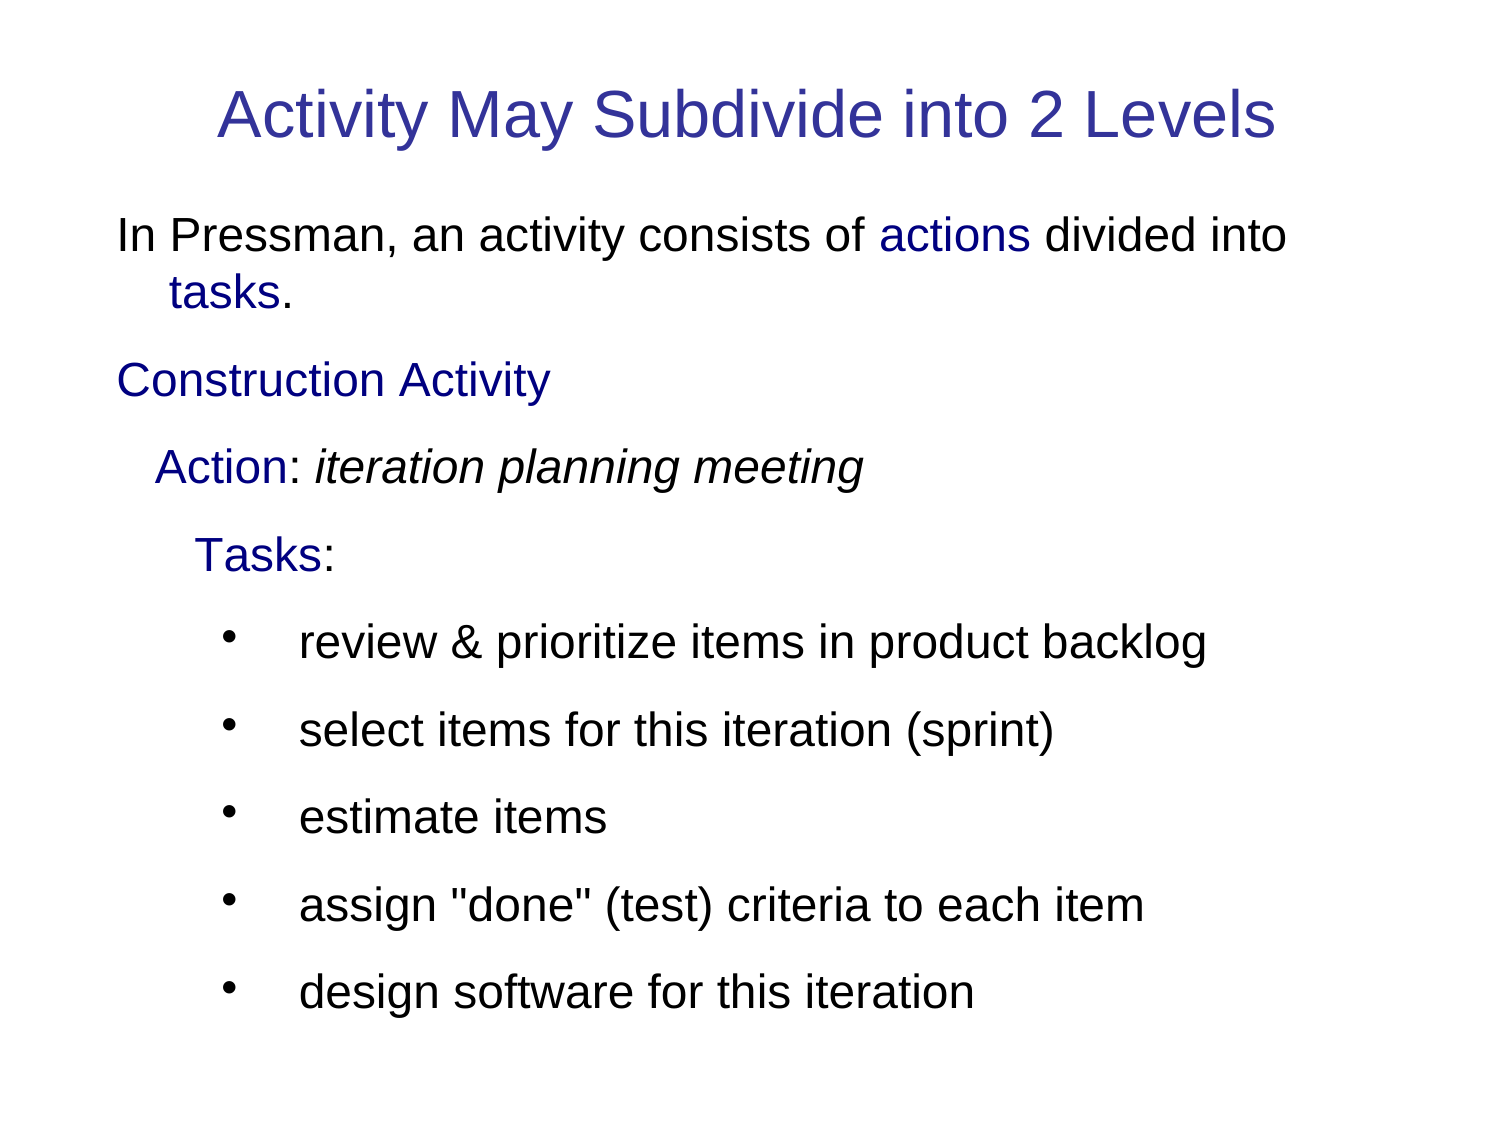

# Activity May Subdivide into 2 Levels
In Pressman, an activity consists of actions divided into tasks.
Construction Activity
 Action: iteration planning meeting
 Tasks:
review & prioritize items in product backlog
select items for this iteration (sprint)
estimate items
assign "done" (test) criteria to each item
design software for this iteration